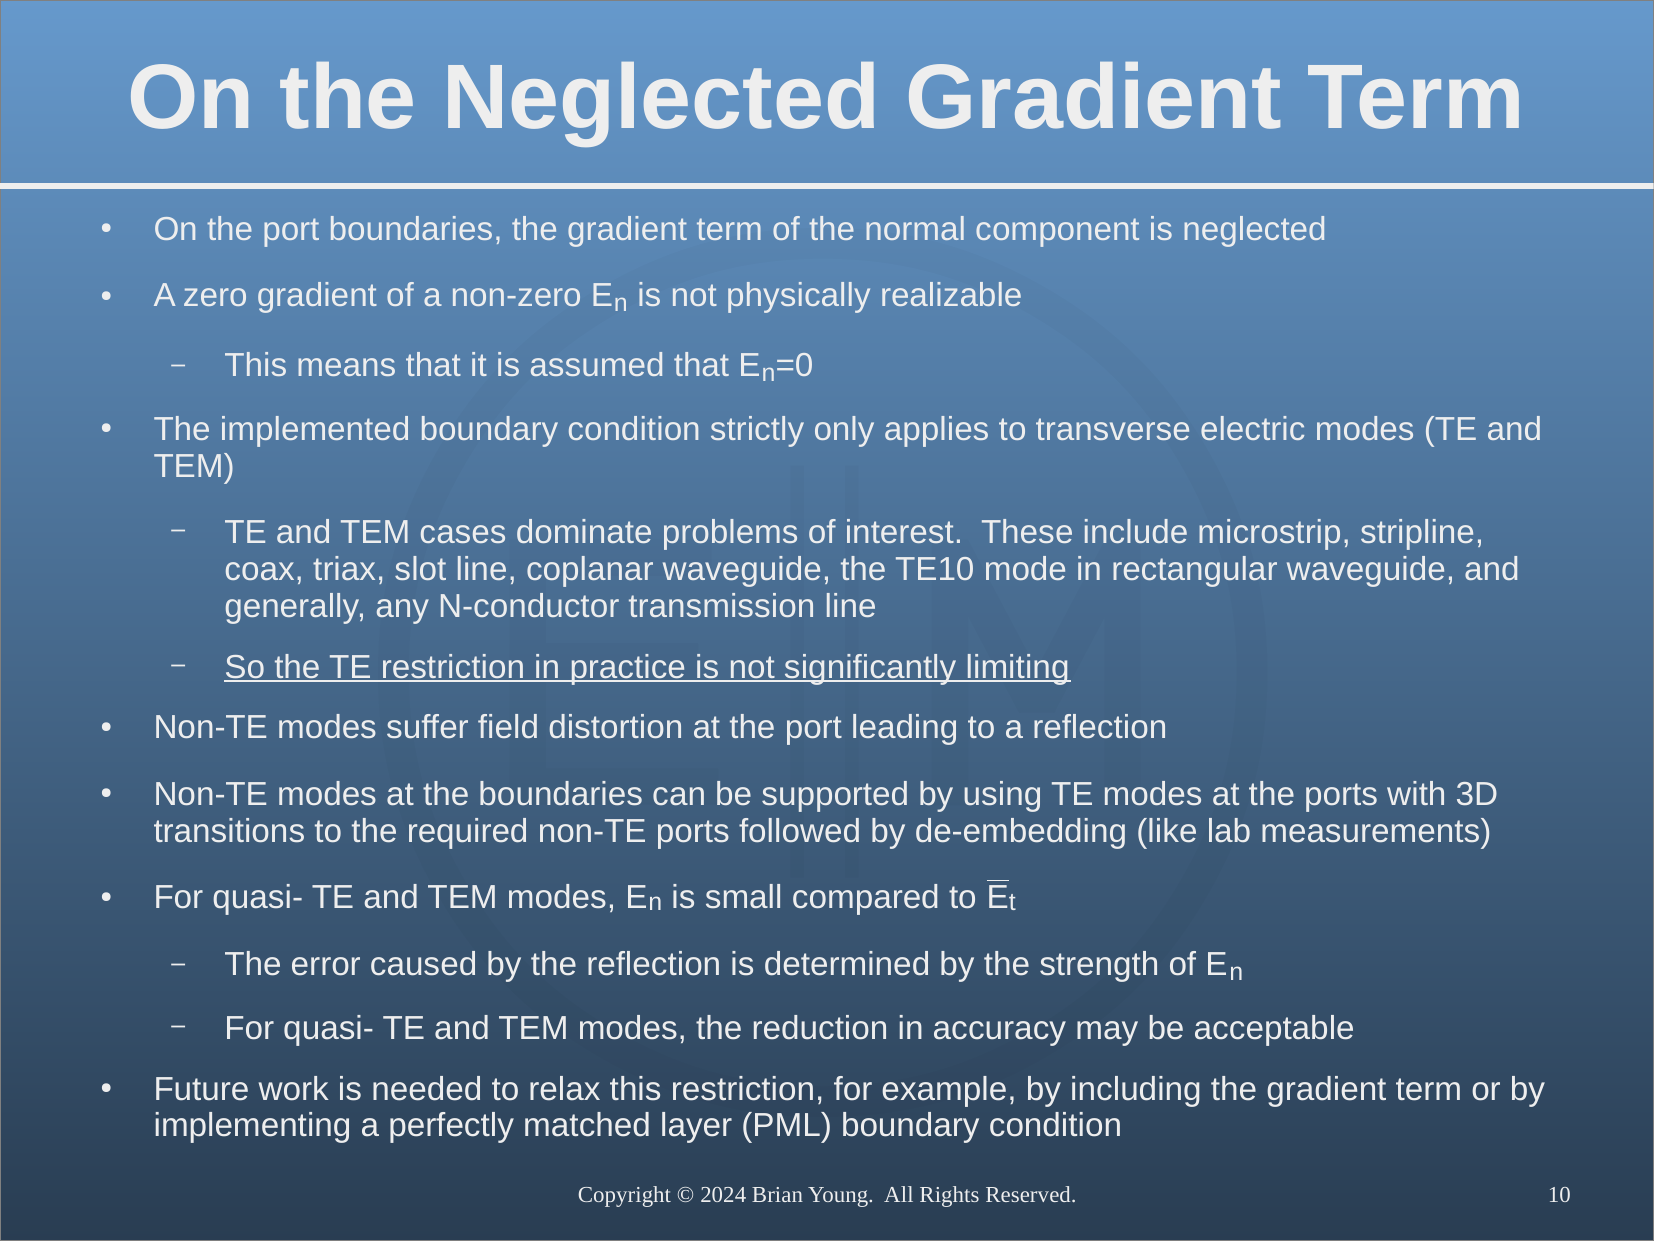

# On the Neglected Gradient Term
On the port boundaries, the gradient term of the normal component is neglected
A zero gradient of a non-zero En is not physically realizable
This means that it is assumed that En=0
The implemented boundary condition strictly only applies to transverse electric modes (TE and TEM)
TE and TEM cases dominate problems of interest. These include microstrip, stripline, coax, triax, slot line, coplanar waveguide, the TE10 mode in rectangular waveguide, and generally, any N-conductor transmission line
So the TE restriction in practice is not significantly limiting
Non-TE modes suffer field distortion at the port leading to a reflection
Non-TE modes at the boundaries can be supported by using TE modes at the ports with 3D transitions to the required non-TE ports followed by de-embedding (like lab measurements)
For quasi- TE and TEM modes, En is small compared to Et
The error caused by the reflection is determined by the strength of En
For quasi- TE and TEM modes, the reduction in accuracy may be acceptable
Future work is needed to relax this restriction, for example, by including the gradient term or by implementing a perfectly matched layer (PML) boundary condition
10